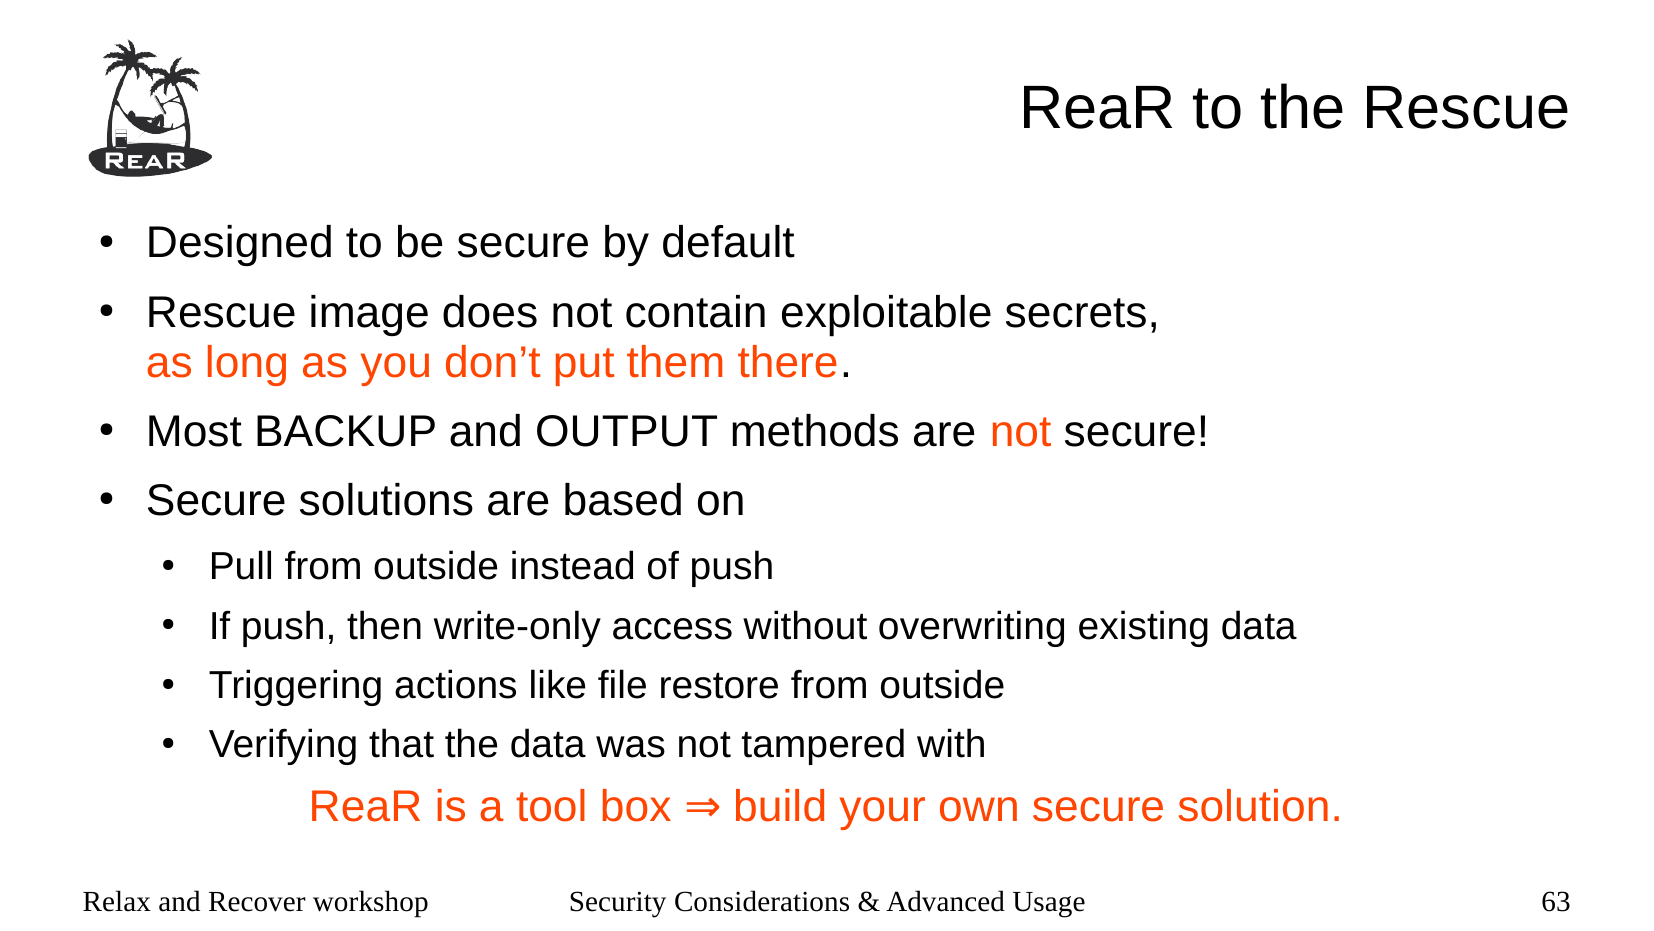

# ReaR to the Rescue
Designed to be secure by default
Rescue image does not contain exploitable secrets,
as long as you don’t put them there.
Most BACKUP and OUTPUT methods are not secure!
Secure solutions are based on
Pull from outside instead of push
If push, then write-only access without overwriting existing data
Triggering actions like file restore from outside
Verifying that the data was not tampered with
ReaR is a tool box ⇒ build your own secure solution.
Relax and Recover workshop
Security Considerations & Advanced Usage
63